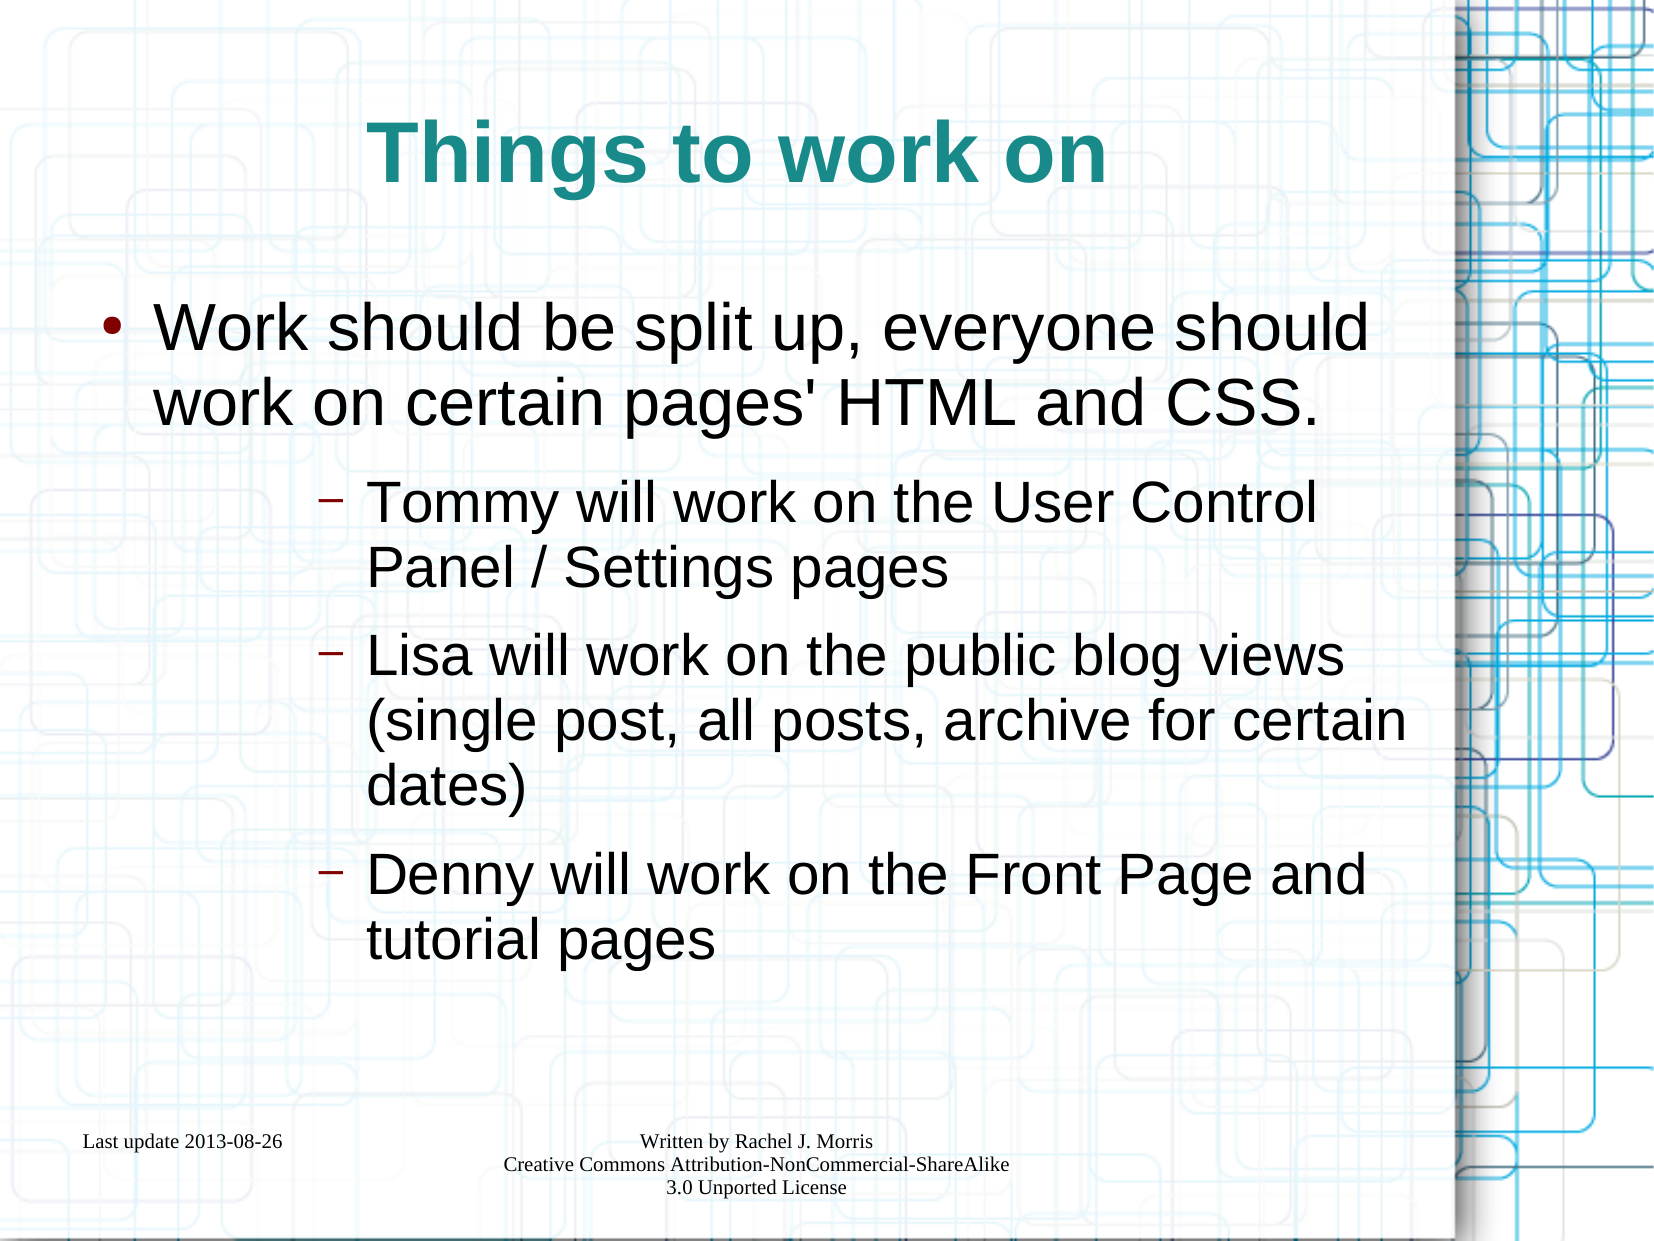

# Things to work on
Work should be split up, everyone should work on certain pages' HTML and CSS.
Tommy will work on the User Control Panel / Settings pages
Lisa will work on the public blog views (single post, all posts, archive for certain dates)
Denny will work on the Front Page and tutorial pages